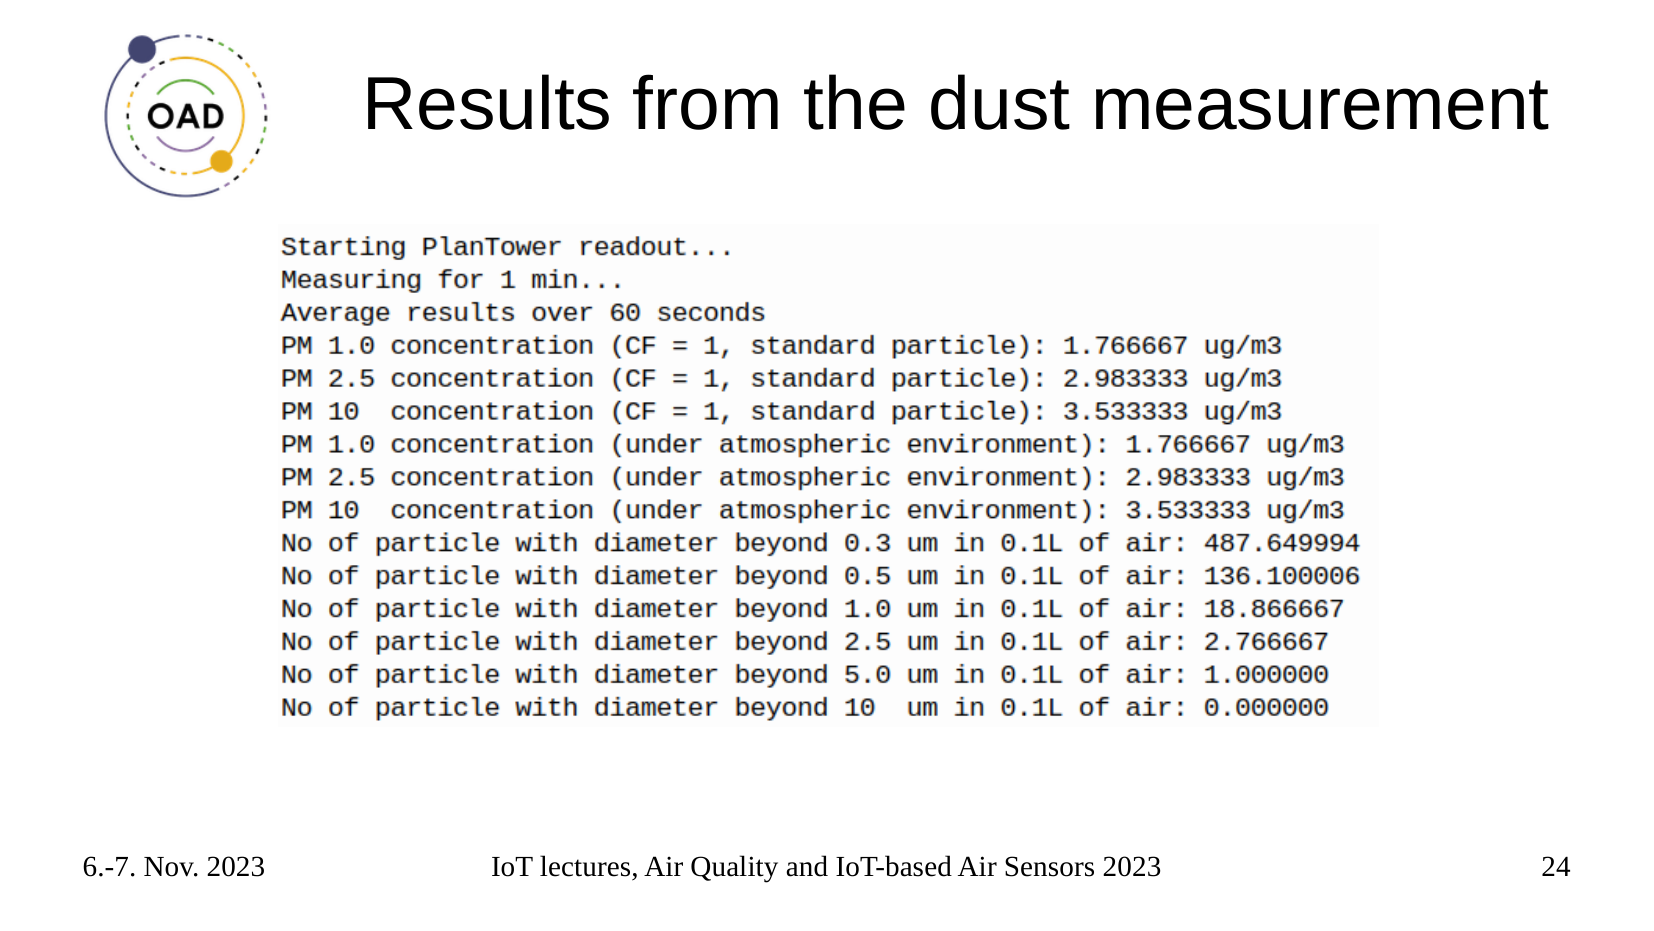

# Results from the dust measurement
6.-7. Nov. 2023
IoT lectures, Air Quality and IoT-based Air Sensors 2023
24